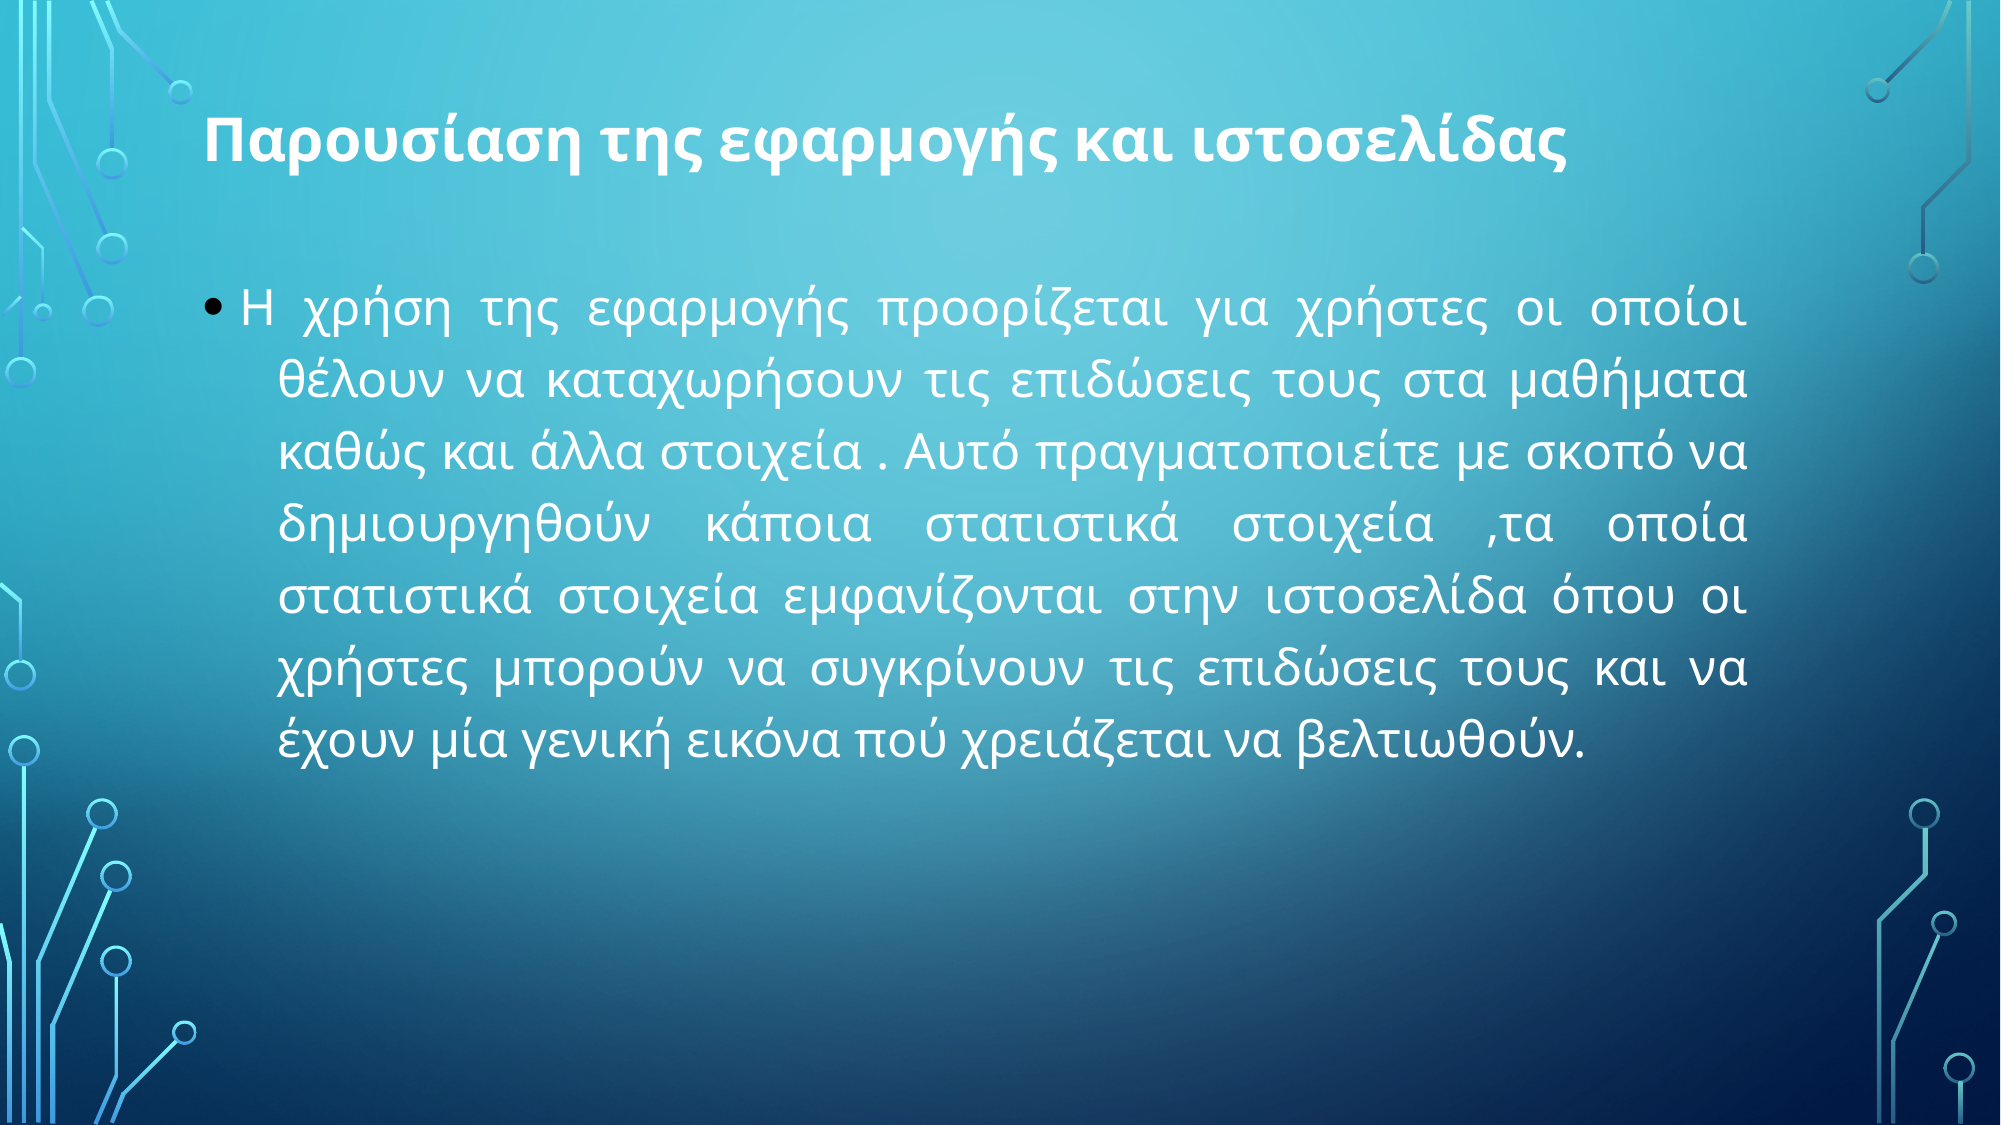

# Παρουσίαση της εφαρμογής και ιστοσελίδας
Η χρήση της εφαρμογής προορίζεται για χρήστες οι οποίοι θέλουν να καταχωρήσουν τις επιδώσεις τους στα μαθήματα καθώς και άλλα στοιχεία . Αυτό πραγματοποιείτε με σκοπό να δημιουργηθούν κάποια στατιστικά στοιχεία ,τα οποία στατιστικά στοιχεία εμφανίζονται στην ιστοσελίδα όπου οι χρήστες μπορούν να συγκρίνουν τις επιδώσεις τους και να έχουν μία γενική εικόνα πού χρειάζεται να βελτιωθούν.